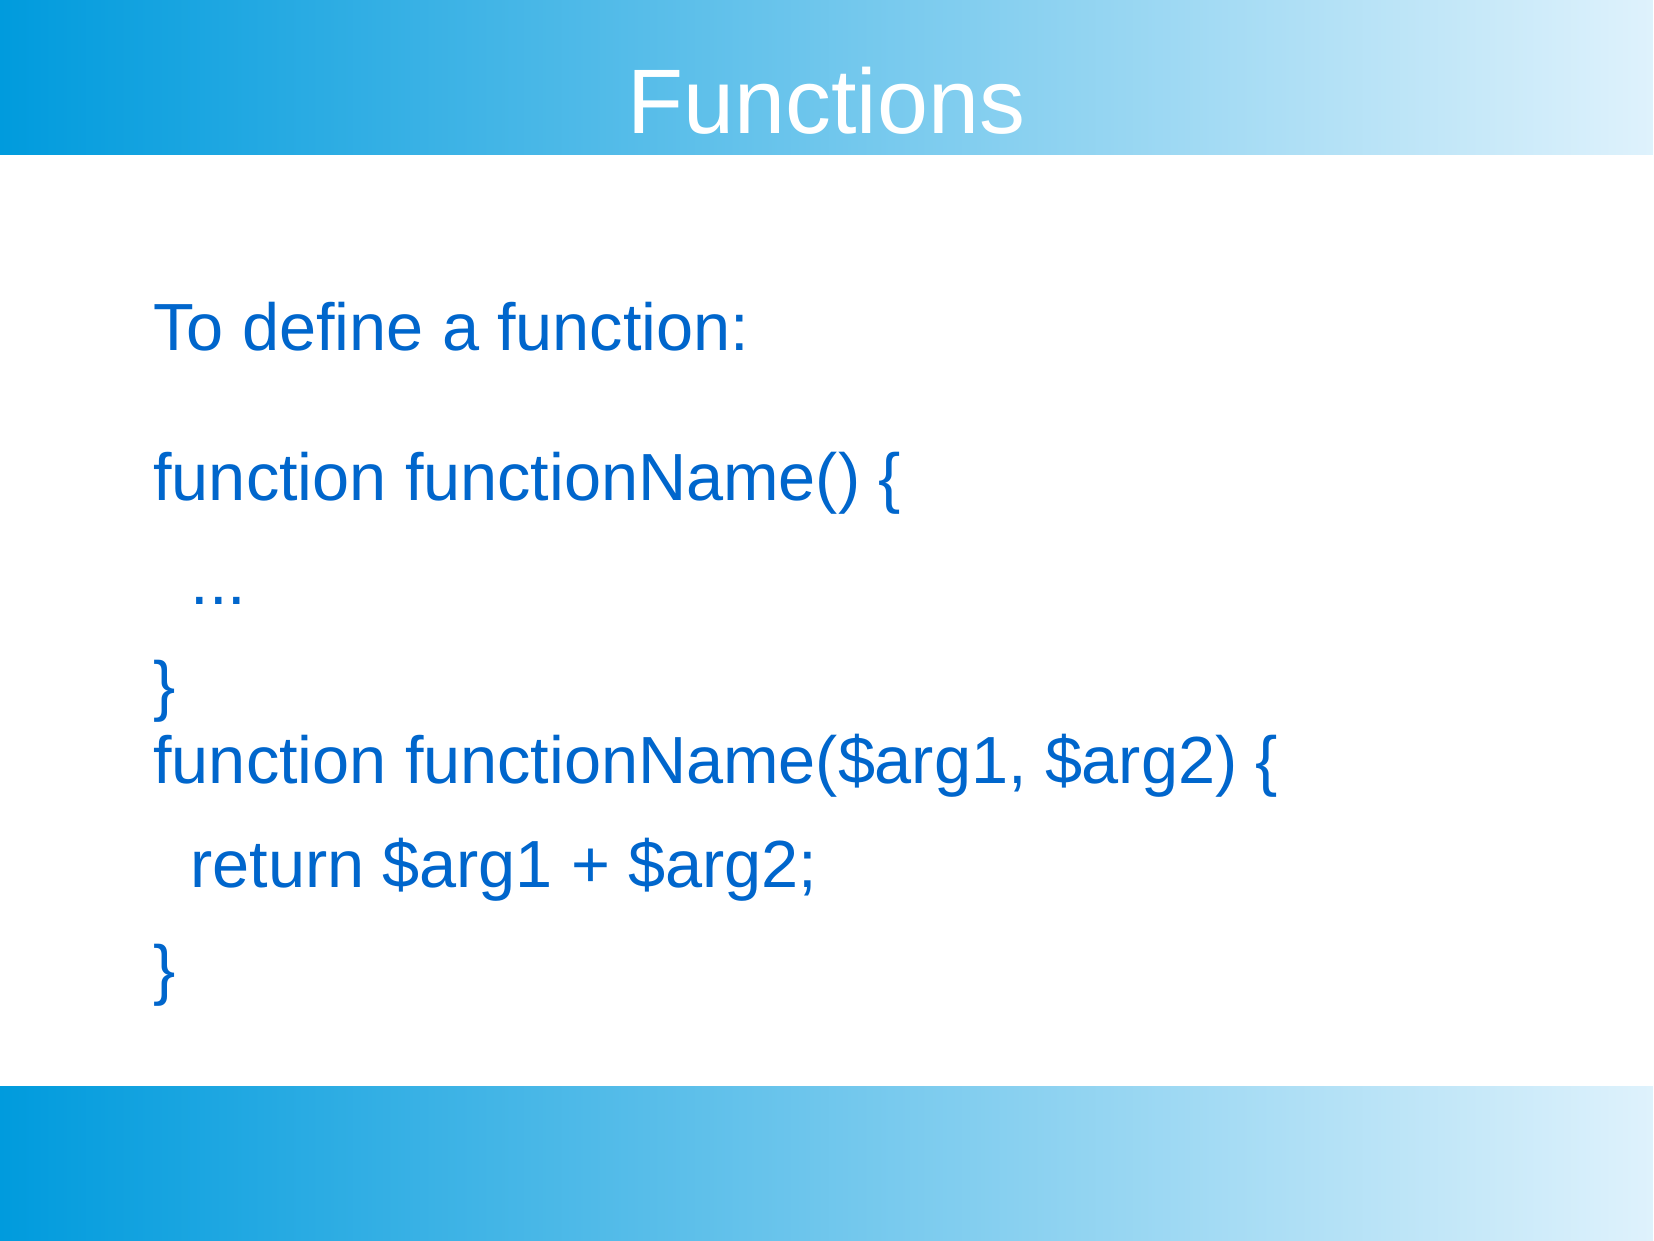

# Functions
To define a function:
function functionName() {
 ...
}
function functionName($arg1, $arg2) {
 return $arg1 + $arg2;
}